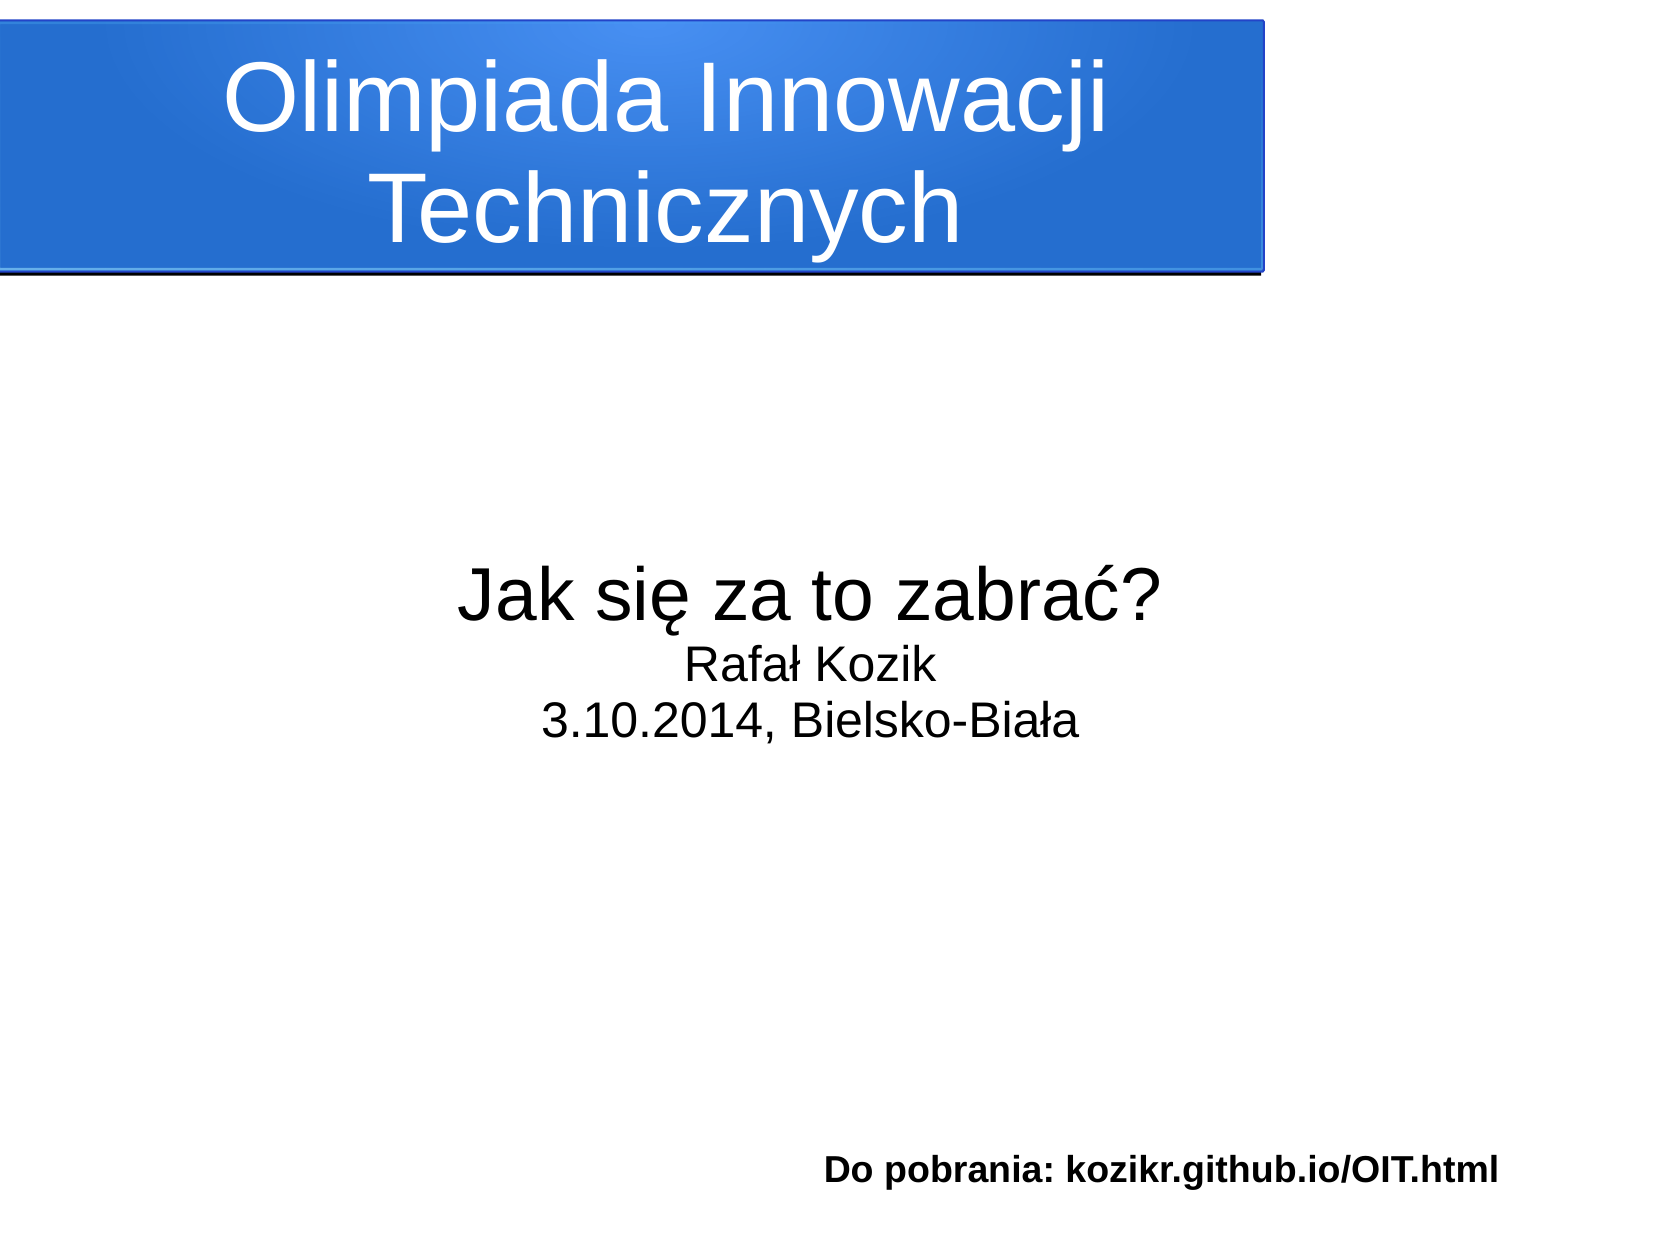

# Olimpiada Innowacji Technicznych
Jak się za to zabrać?
Rafał Kozik
3.10.2014, Bielsko-Biała
Do pobrania: kozikr.github.io/OIT.html